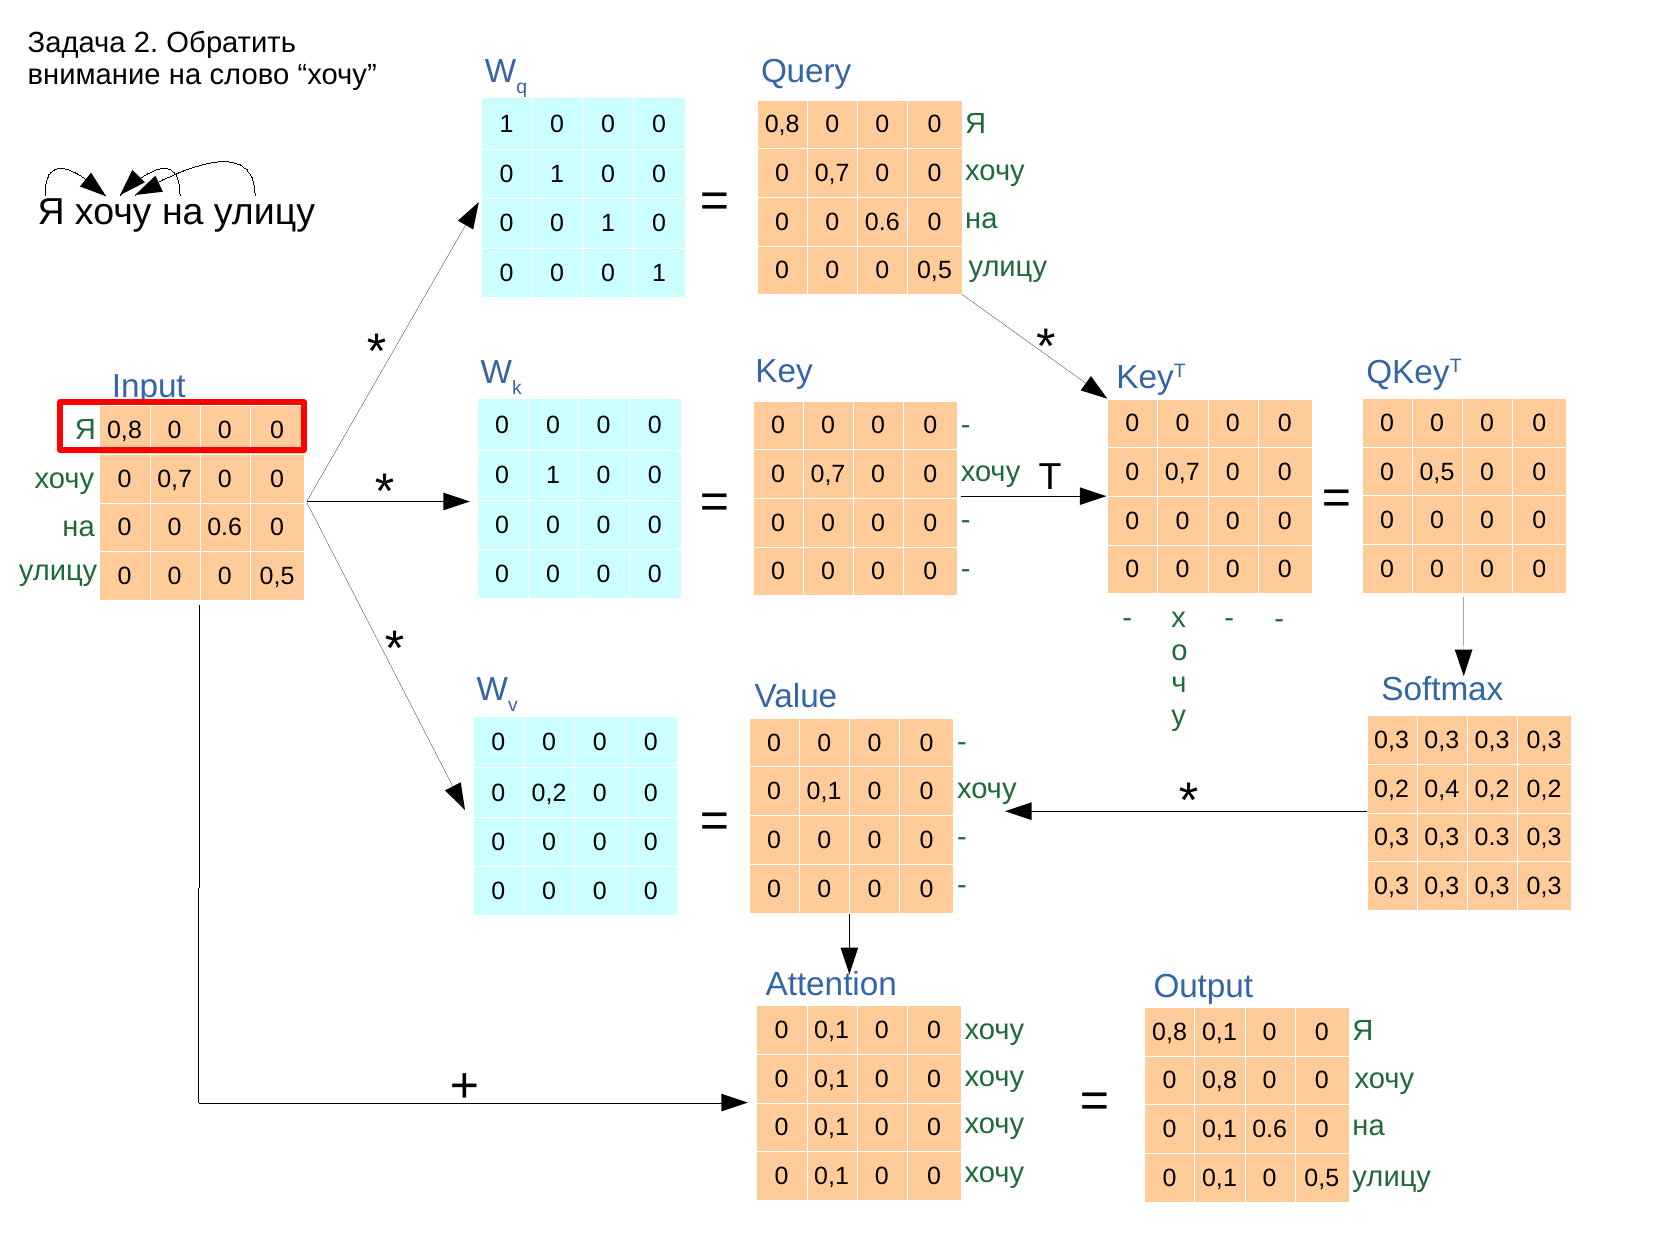

Задача 2. Обратить внимание на слово “хочу”
Wq
Query
| 1 | 0 | 0 | 0 |
| --- | --- | --- | --- |
| 0 | 1 | 0 | 0 |
| 0 | 0 | 1 | 0 |
| 0 | 0 | 0 | 1 |
| 0,8 | 0 | 0 | 0 |
| --- | --- | --- | --- |
| 0 | 0,7 | 0 | 0 |
| 0 | 0 | 0.6 | 0 |
| 0 | 0 | 0 | 0,5 |
Я
=
хочу
=
Я хочу на улицу
на
улицу
*
*
Key
QKeyT
Wk
KeyT
Input
| 0 | 0 | 0 | 0 |
| --- | --- | --- | --- |
| 0 | 0,5 | 0 | 0 |
| 0 | 0 | 0 | 0 |
| 0 | 0 | 0 | 0 |
| 0 | 0 | 0 | 0 |
| --- | --- | --- | --- |
| 0 | 1 | 0 | 0 |
| 0 | 0 | 0 | 0 |
| 0 | 0 | 0 | 0 |
| 0 | 0 | 0 | 0 |
| --- | --- | --- | --- |
| 0 | 0,7 | 0 | 0 |
| 0 | 0 | 0 | 0 |
| 0 | 0 | 0 | 0 |
| 0 | 0 | 0 | 0 |
| --- | --- | --- | --- |
| 0 | 0,7 | 0 | 0 |
| 0 | 0 | 0 | 0 |
| 0 | 0 | 0 | 0 |
-
| 0,8 | 0 | 0 | 0 |
| --- | --- | --- | --- |
| 0 | 0,7 | 0 | 0 |
| 0 | 0 | 0.6 | 0 |
| 0 | 0 | 0 | 0,5 |
Я
=
T
хочу
хочу
*
=
=
-
на
-
улицу
-
хочу
-
-
*
Softmax
Wv
Value
| 0,3 | 0,3 | 0,3 | 0,3 |
| --- | --- | --- | --- |
| 0,2 | 0,4 | 0,2 | 0,2 |
| 0,3 | 0,3 | 0.3 | 0,3 |
| 0,3 | 0,3 | 0,3 | 0,3 |
| 0 | 0 | 0 | 0 |
| --- | --- | --- | --- |
| 0 | 0,2 | 0 | 0 |
| 0 | 0 | 0 | 0 |
| 0 | 0 | 0 | 0 |
| 0 | 0 | 0 | 0 |
| --- | --- | --- | --- |
| 0 | 0,1 | 0 | 0 |
| 0 | 0 | 0 | 0 |
| 0 | 0 | 0 | 0 |
-
=
*
хочу
=
-
-
Attention
Output
| 0 | 0,1 | 0 | 0 |
| --- | --- | --- | --- |
| 0 | 0,1 | 0 | 0 |
| 0 | 0,1 | 0 | 0 |
| 0 | 0,1 | 0 | 0 |
хочу
| 0,8 | 0,1 | 0 | 0 |
| --- | --- | --- | --- |
| 0 | 0,8 | 0 | 0 |
| 0 | 0,1 | 0.6 | 0 |
| 0 | 0,1 | 0 | 0,5 |
Я
+
хочу
хочу
=
хочу
на
хочу
улицу